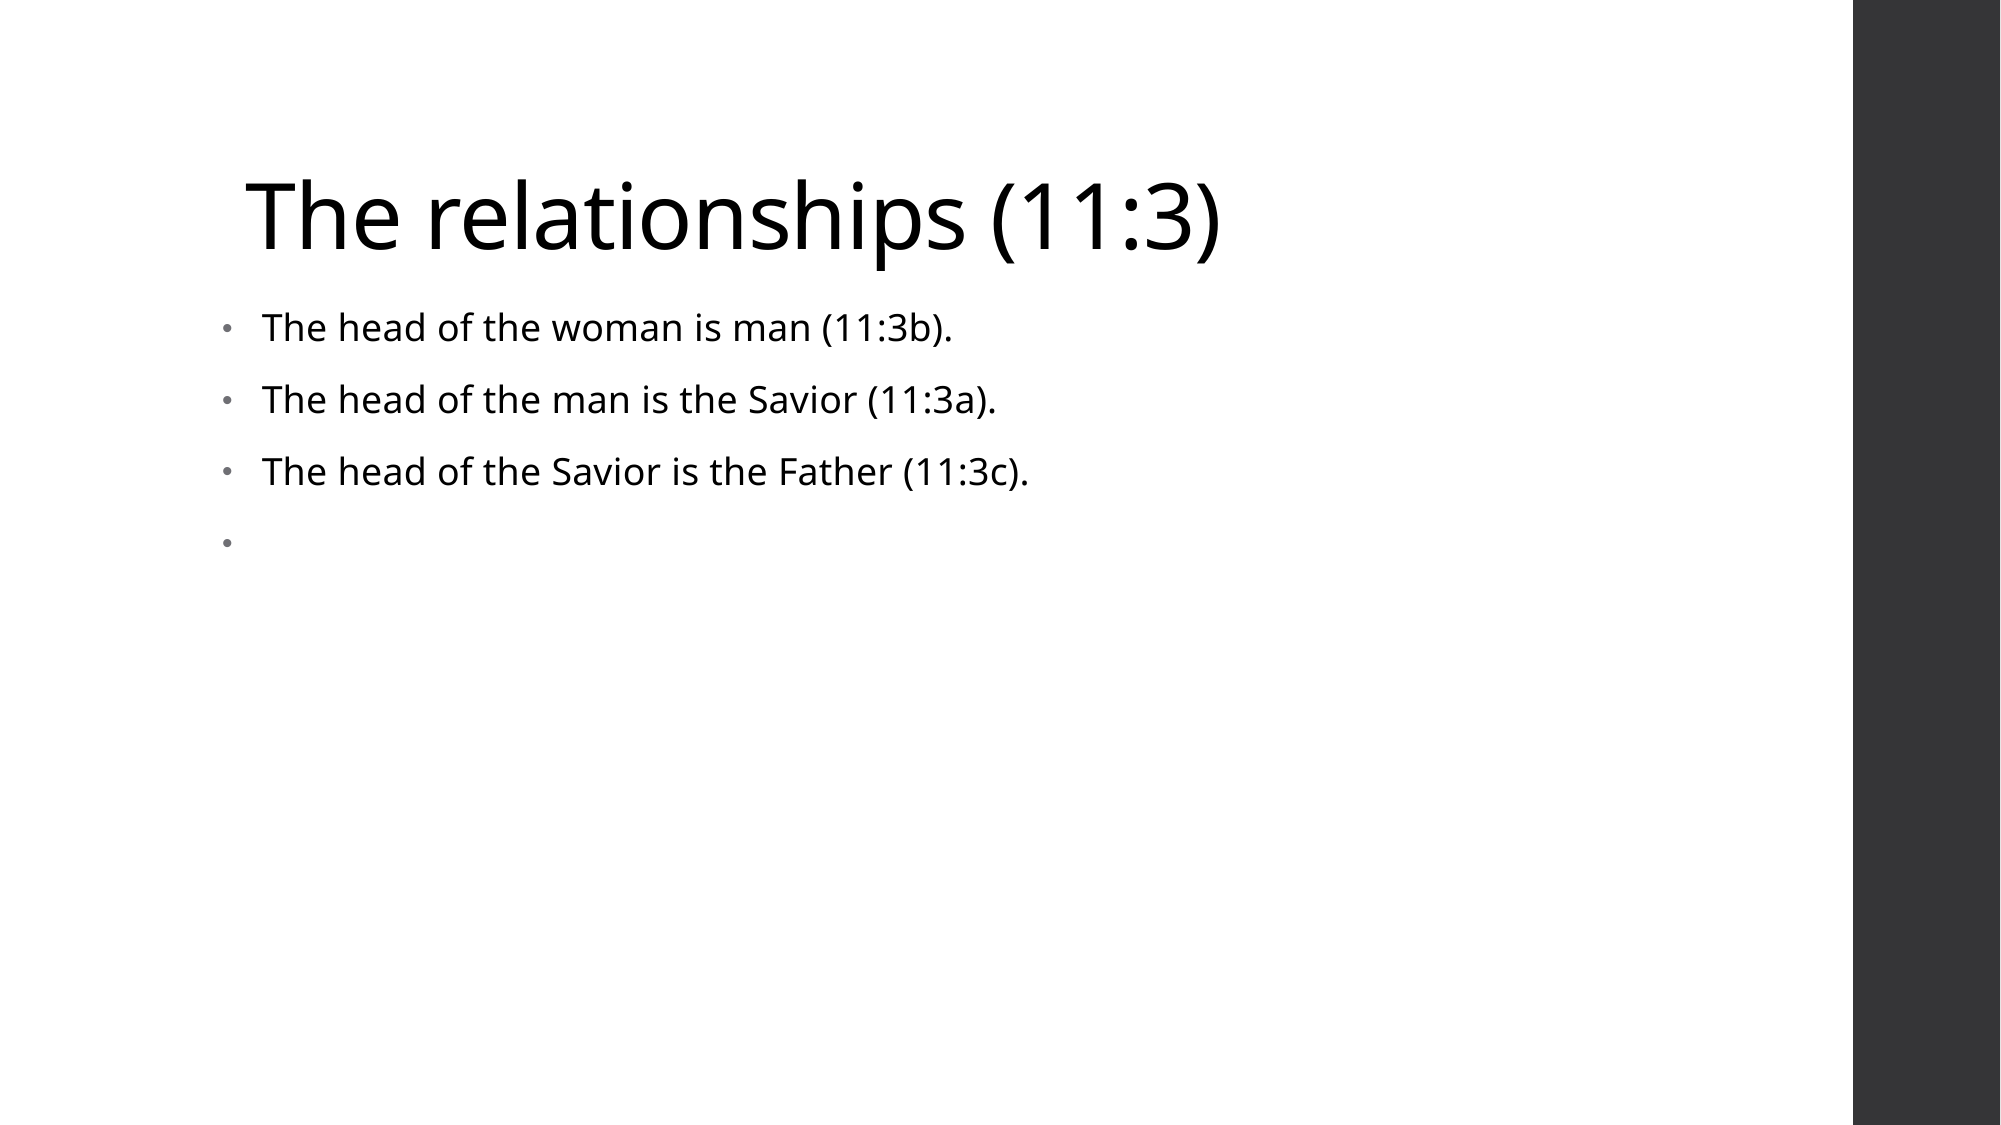

# The relationships (11:3)
 The head of the woman is man (11:3b).
 The head of the man is the Savior (11:3a).
 The head of the Savior is the Father (11:3c).